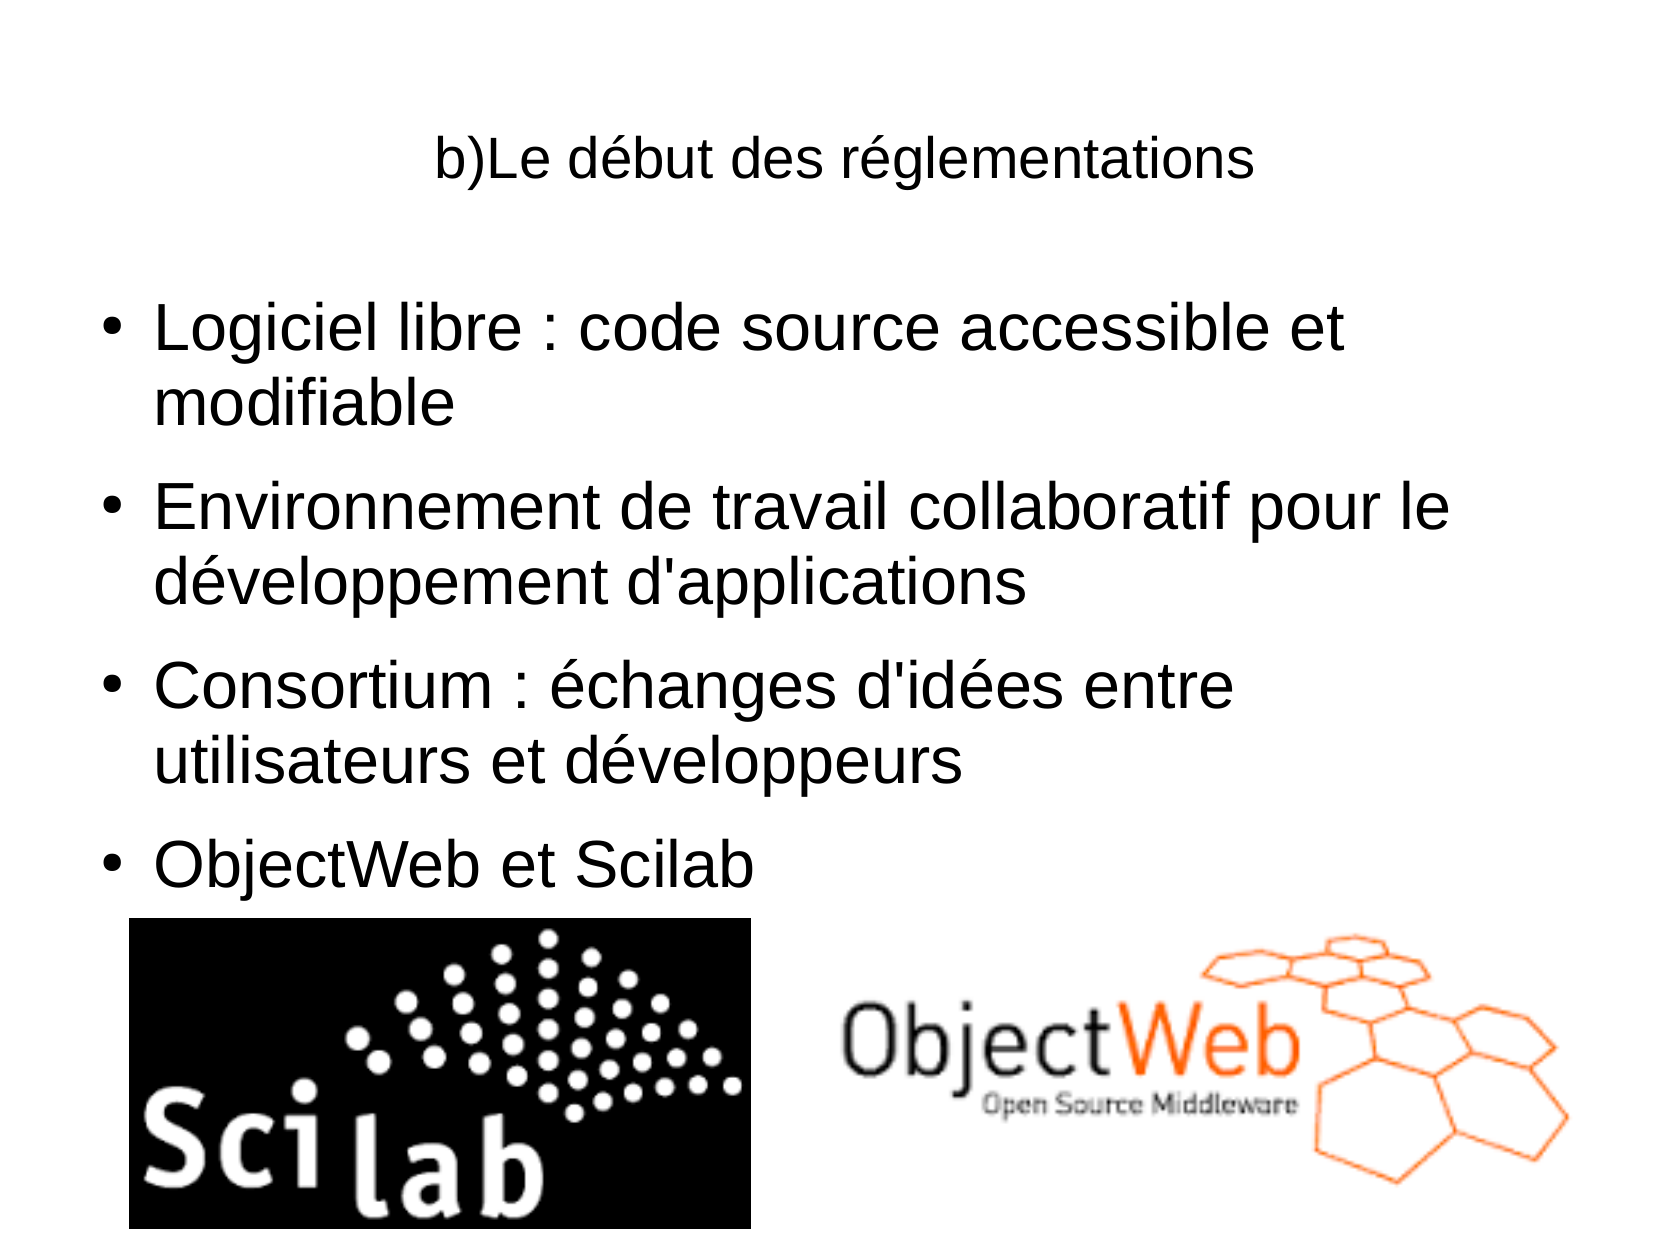

# b)Le début des réglementations
Logiciel libre : code source accessible et modifiable
Environnement de travail collaboratif pour le développement d'applications
Consortium : échanges d'idées entre utilisateurs et développeurs
ObjectWeb et Scilab